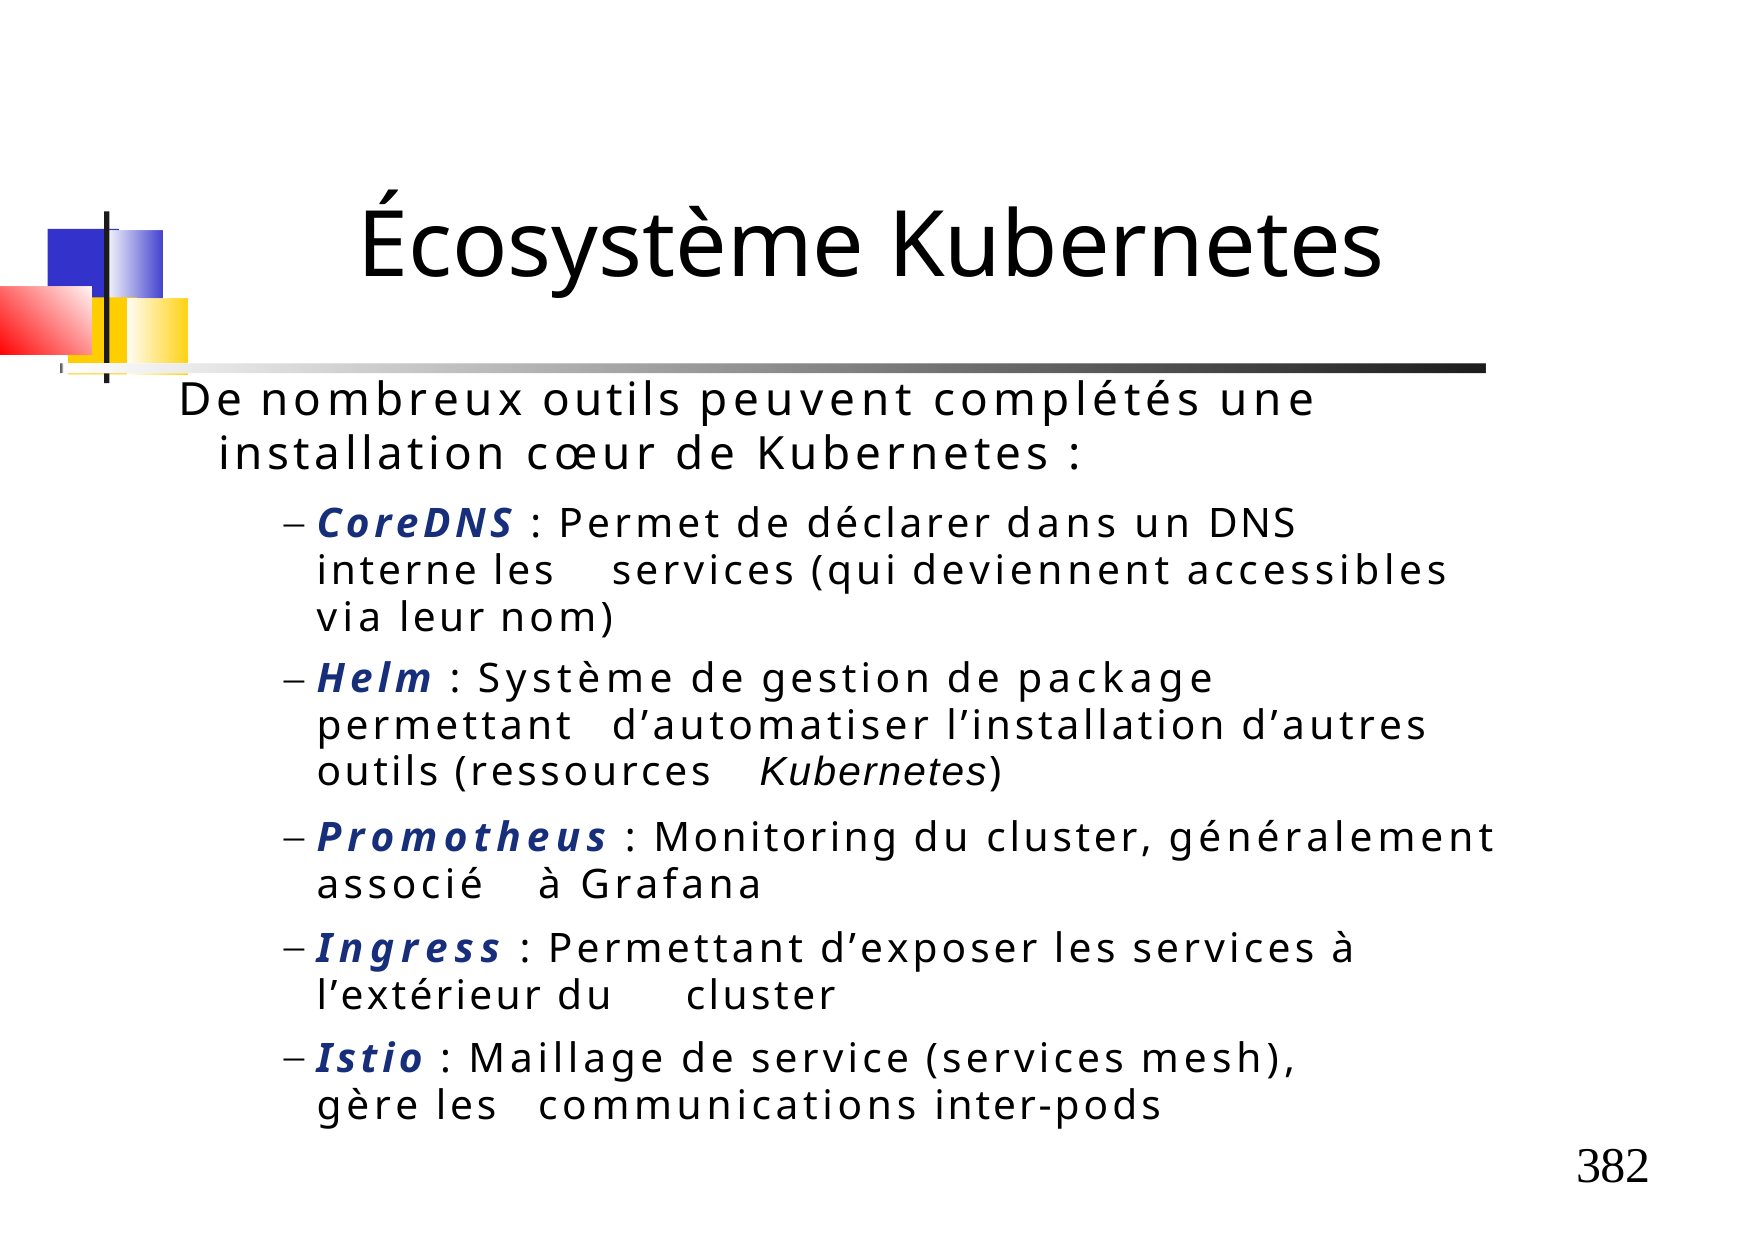

# Écosystème Kubernetes
De nombreux outils peuvent complétés une installation cœur de Kubernetes :
CoreDNS : Permet de déclarer dans un DNS interne les 	services (qui deviennent accessibles via leur nom)
Helm : Système de gestion de package permettant 	d’automatiser l’installation d’autres outils (ressources 	Kubernetes)
Promotheus : Monitoring du cluster, généralement associé 	à Grafana
Ingress : Permettant d’exposer les services à l’extérieur du 	cluster
Istio : Maillage de service (services mesh), gère les 	communications inter-pods
382